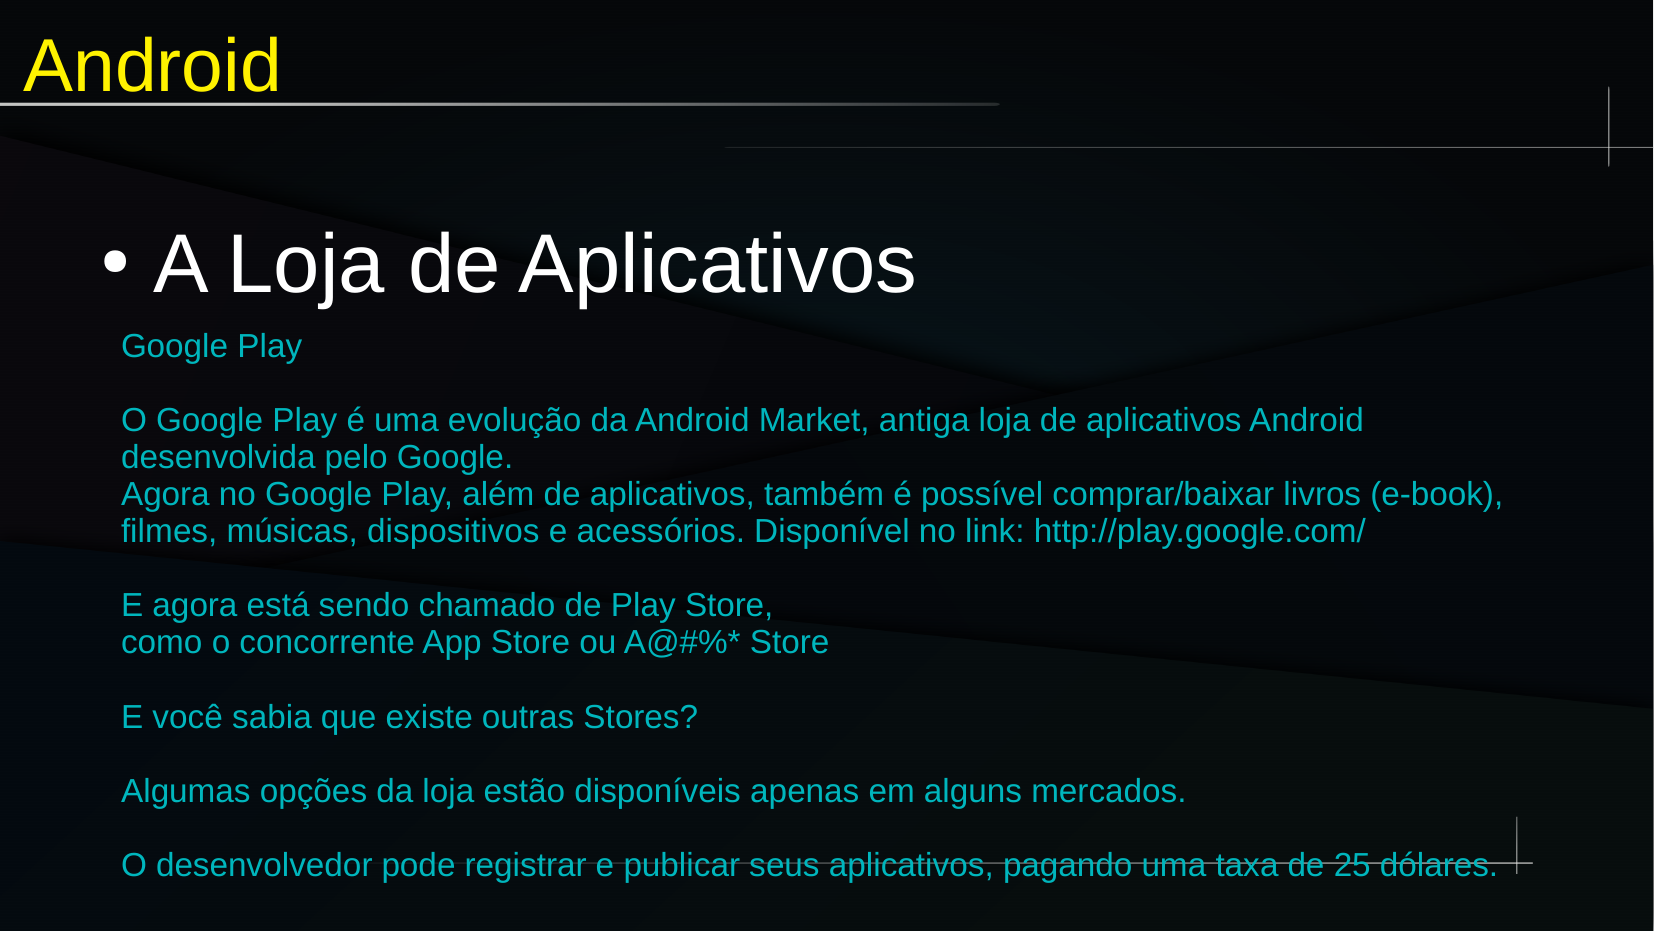

# Android
A Loja de Aplicativos
Google Play
O Google Play é uma evolução da Android Market, antiga loja de aplicativos Android desenvolvida pelo Google.
Agora no Google Play, além de aplicativos, também é possível comprar/baixar livros (e-book), filmes, músicas, dispositivos e acessórios. Disponível no link: http://play.google.com/
E agora está sendo chamado de Play Store,
como o concorrente App Store ou A@#%* Store
E você sabia que existe outras Stores?
Algumas opções da loja estão disponíveis apenas em alguns mercados.
O desenvolvedor pode registrar e publicar seus aplicativos, pagando uma taxa de 25 dólares.